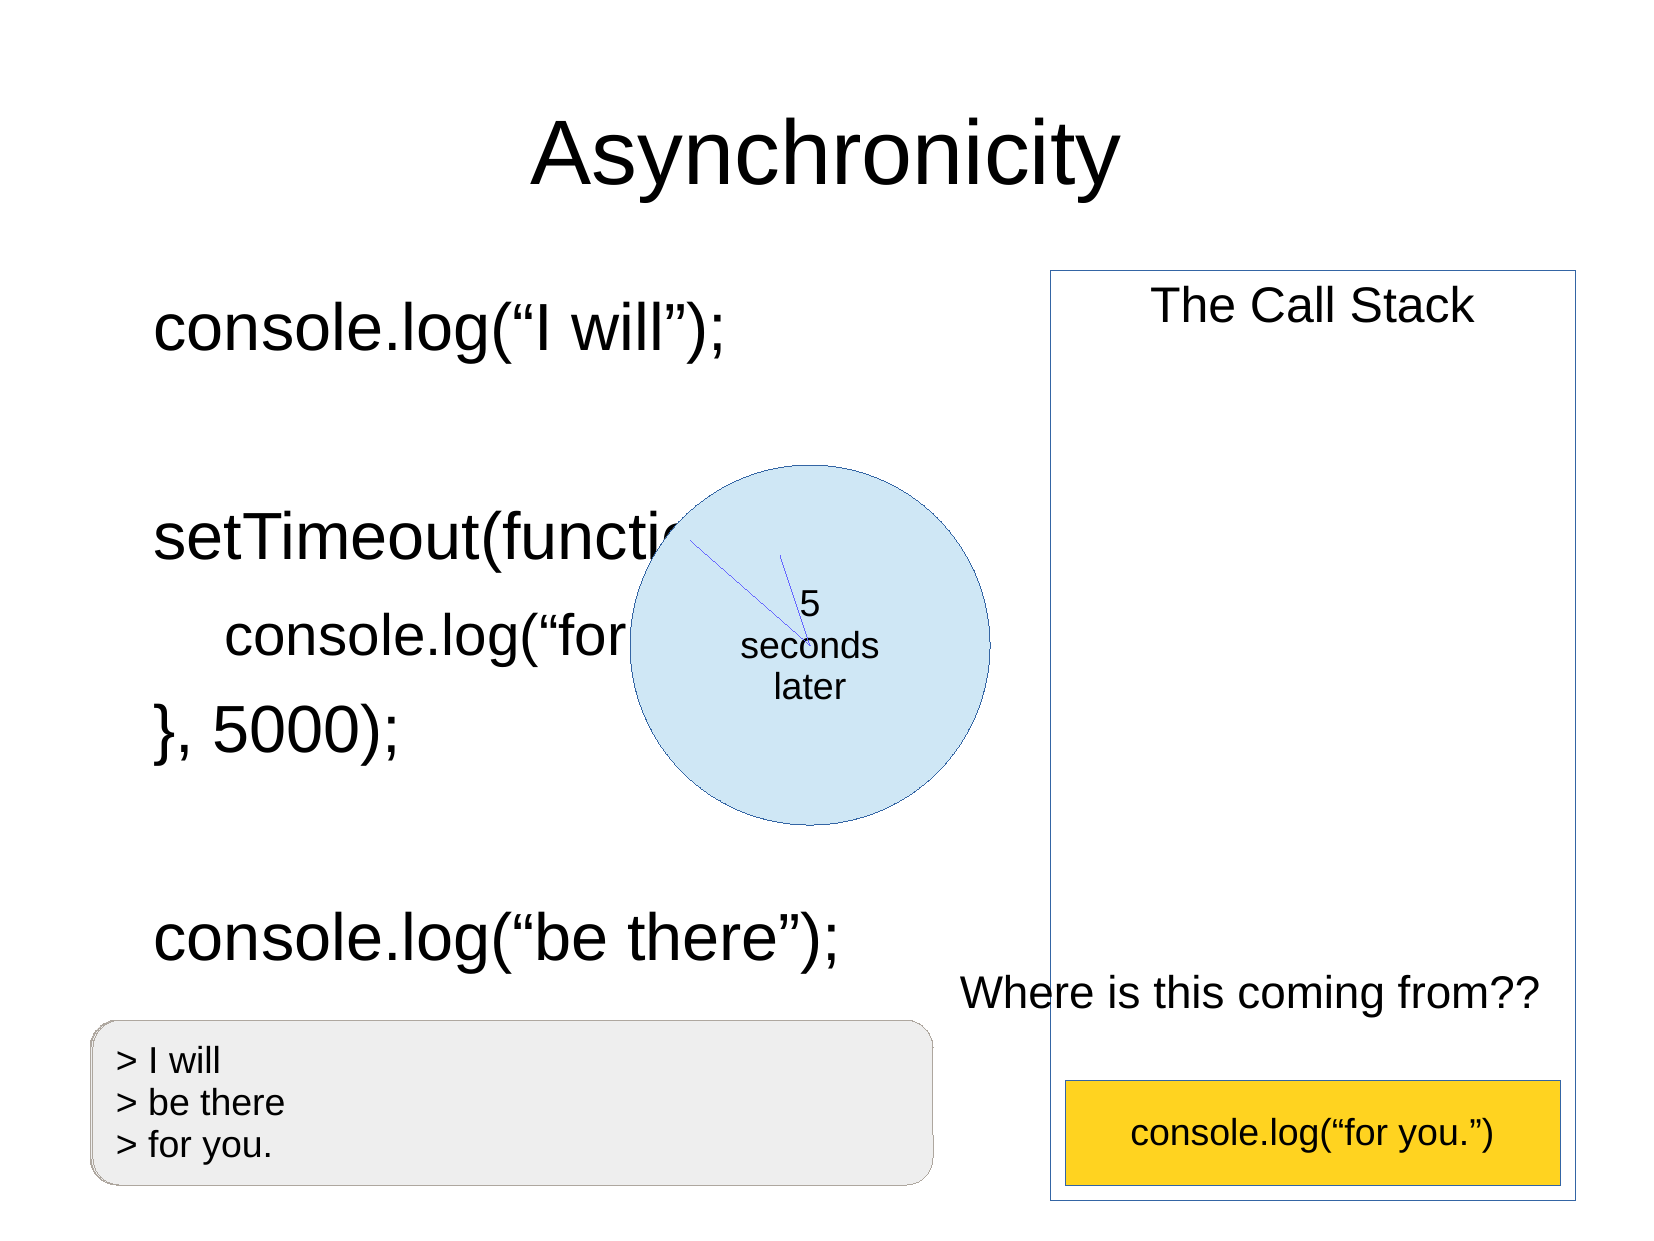

# Asynchronicity
The Call Stack
console.log(“I will”);
setTimeout(function() {
console.log(“for you.”);
}, 5000);
console.log(“be there”);
5
seconds
later
Where is this coming from??
> I will
> I will
> be there
> I will
> be there
> for you.
console.log(“I will”)
setTimeout( ... )
console.log(“be there”)
console.log(“for you.”)